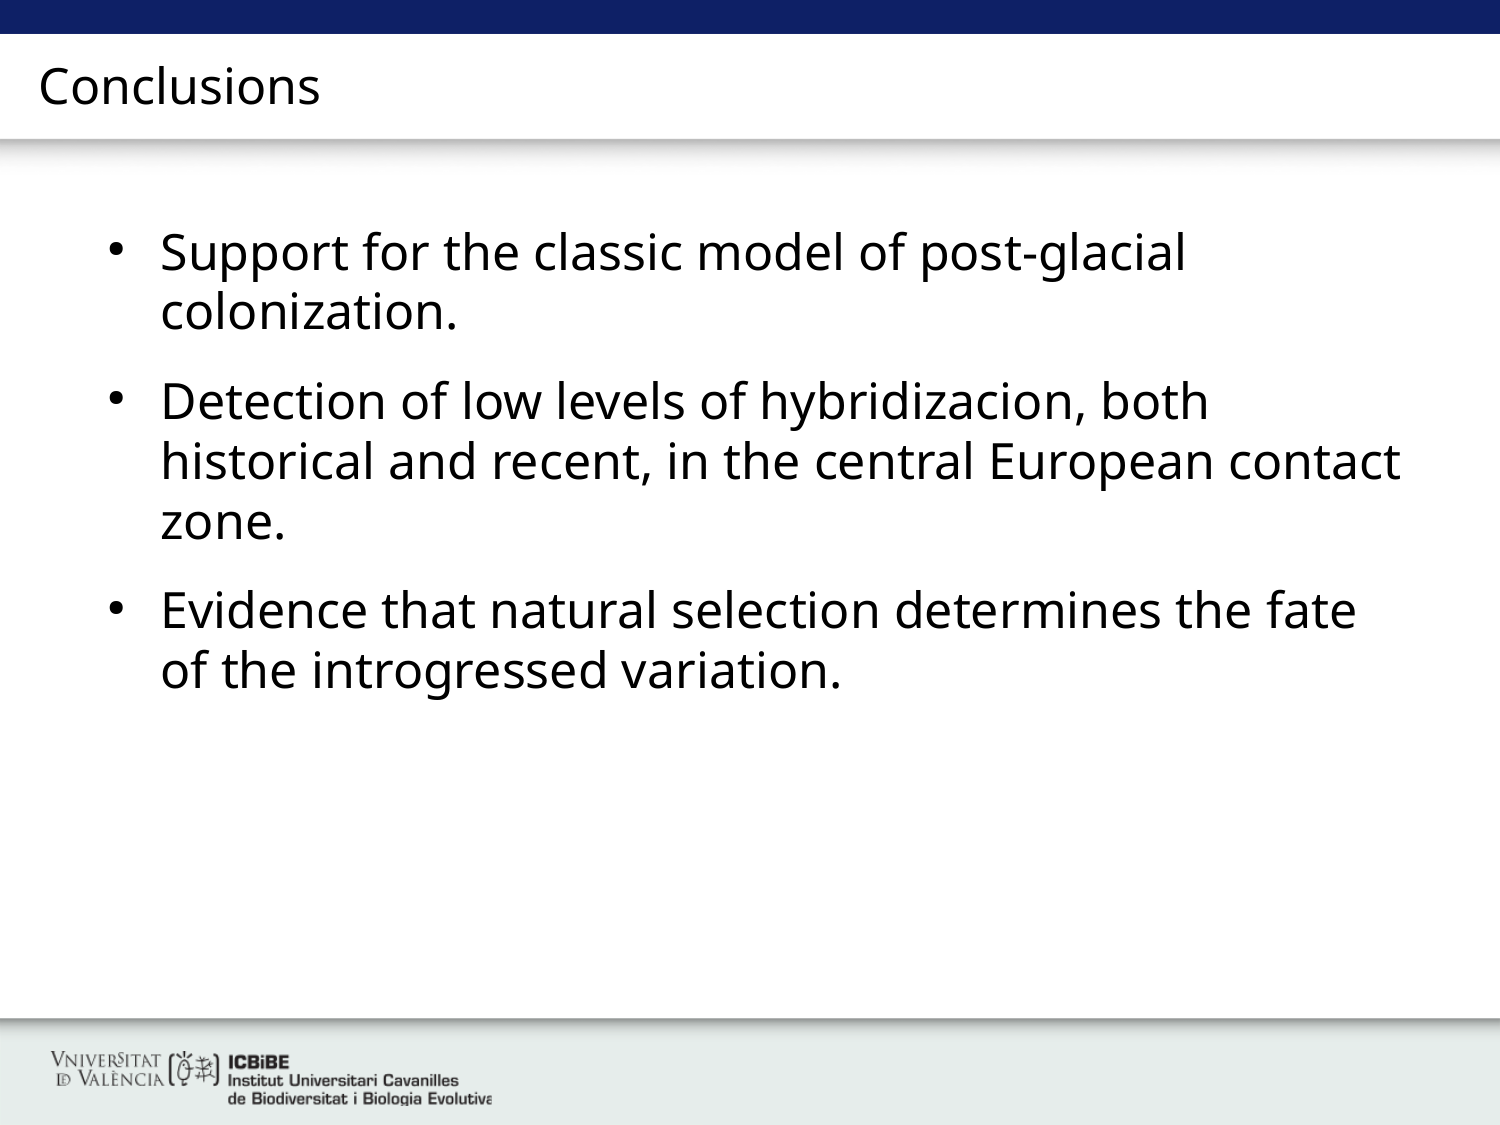

# Conclusions
Support for the classic model of post-glacial colonization.
Detection of low levels of hybridizacion, both historical and recent, in the central European contact zone.
Evidence that natural selection determines the fate of the introgressed variation.